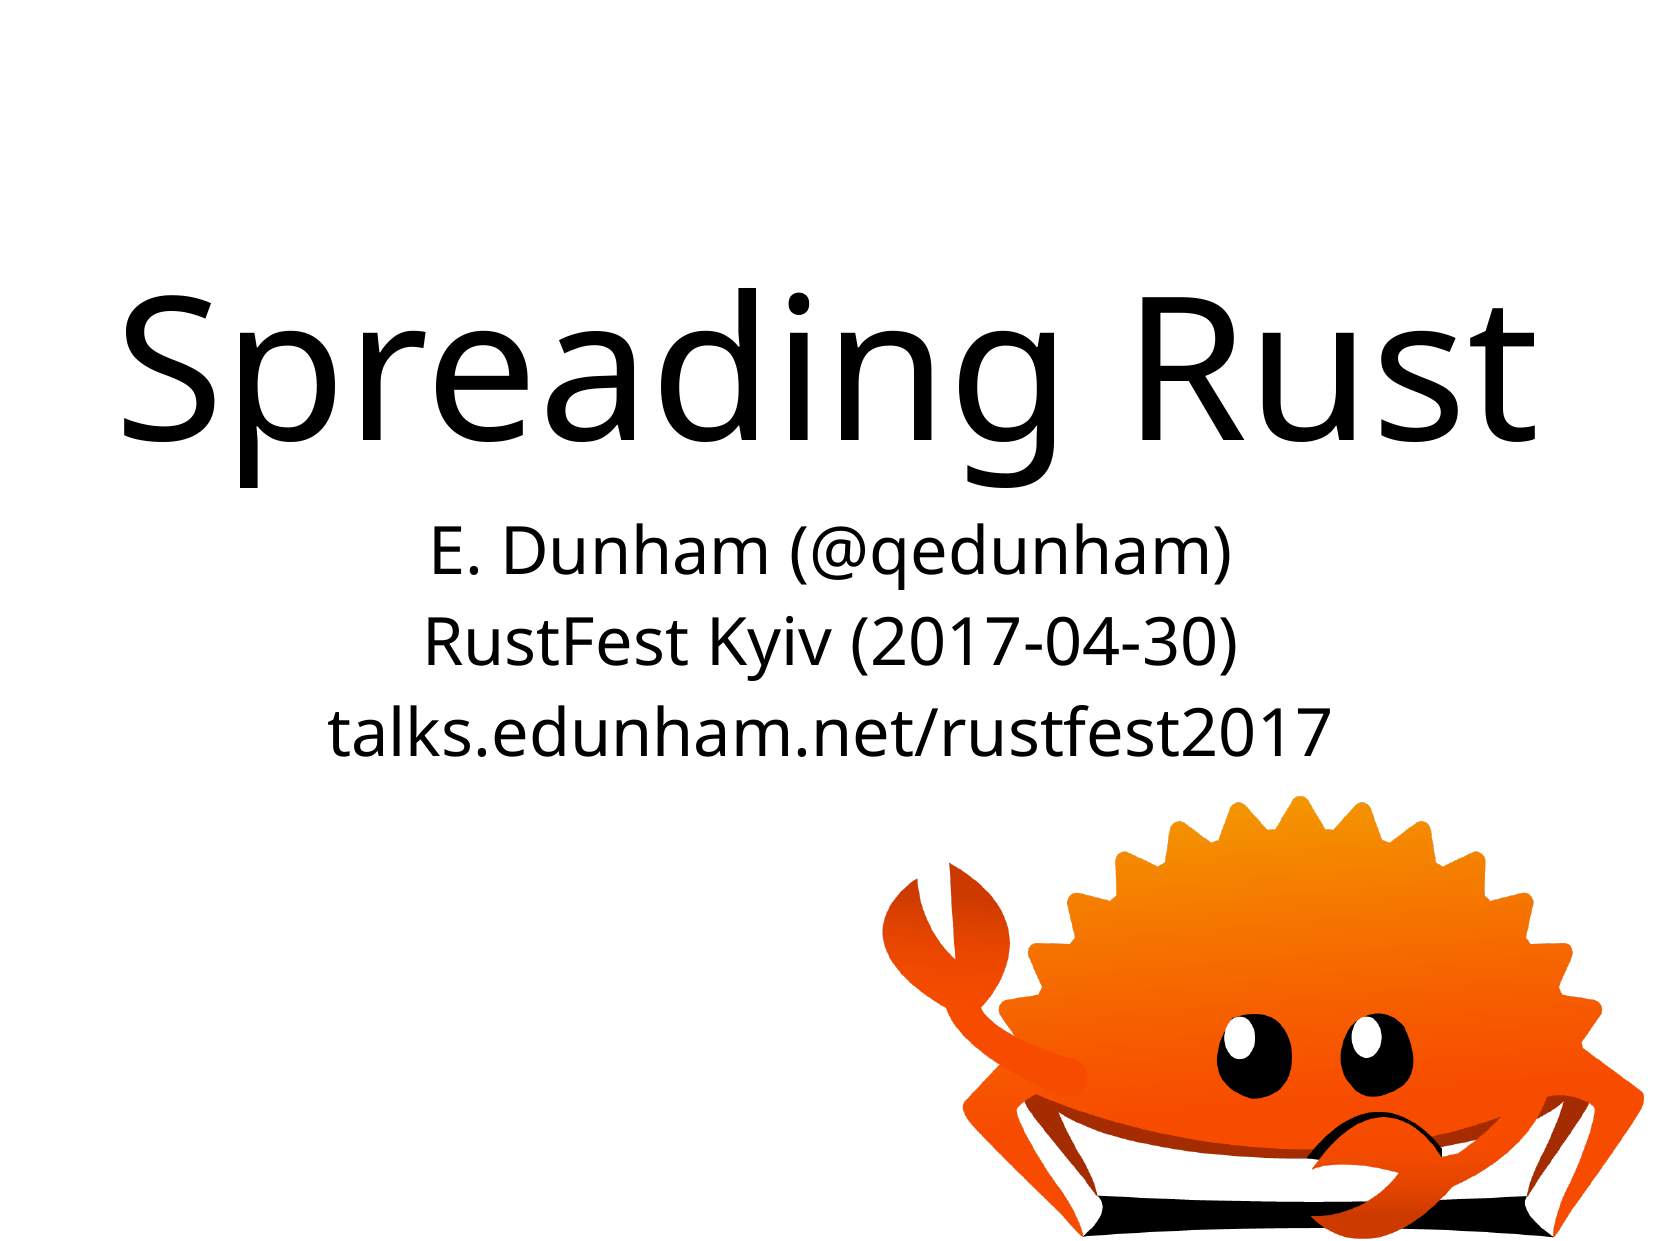

# Spreading Rust
E. Dunham (@qedunham)
RustFest Kyiv (2017-04-30)
talks.edunham.net/rustfest2017